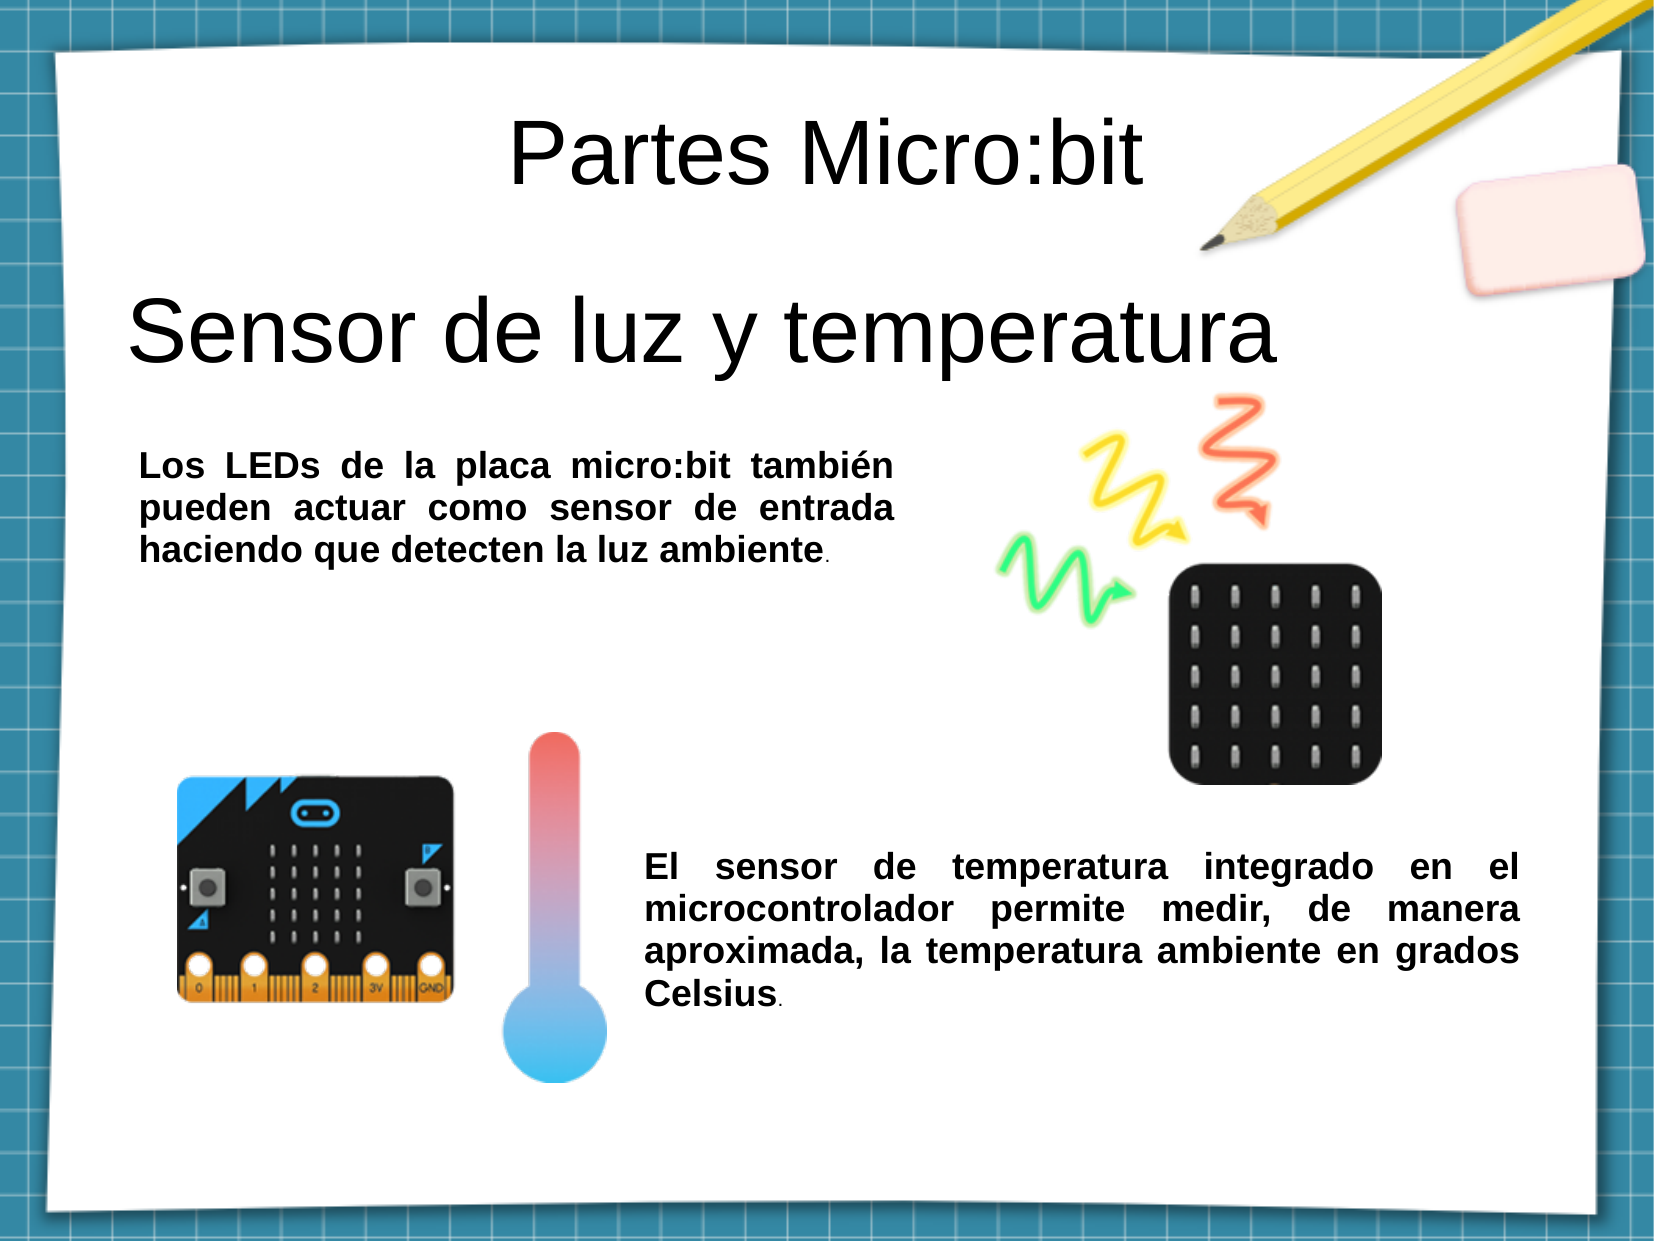

# Partes Micro:bit
Sensor de luz y temperatura
Los LEDs de la placa micro:bit también pueden actuar como sensor de entrada haciendo que detecten la luz ambiente.
El sensor de temperatura integrado en el microcontrolador permite medir, de manera aproximada, la temperatura ambiente en grados Celsius.